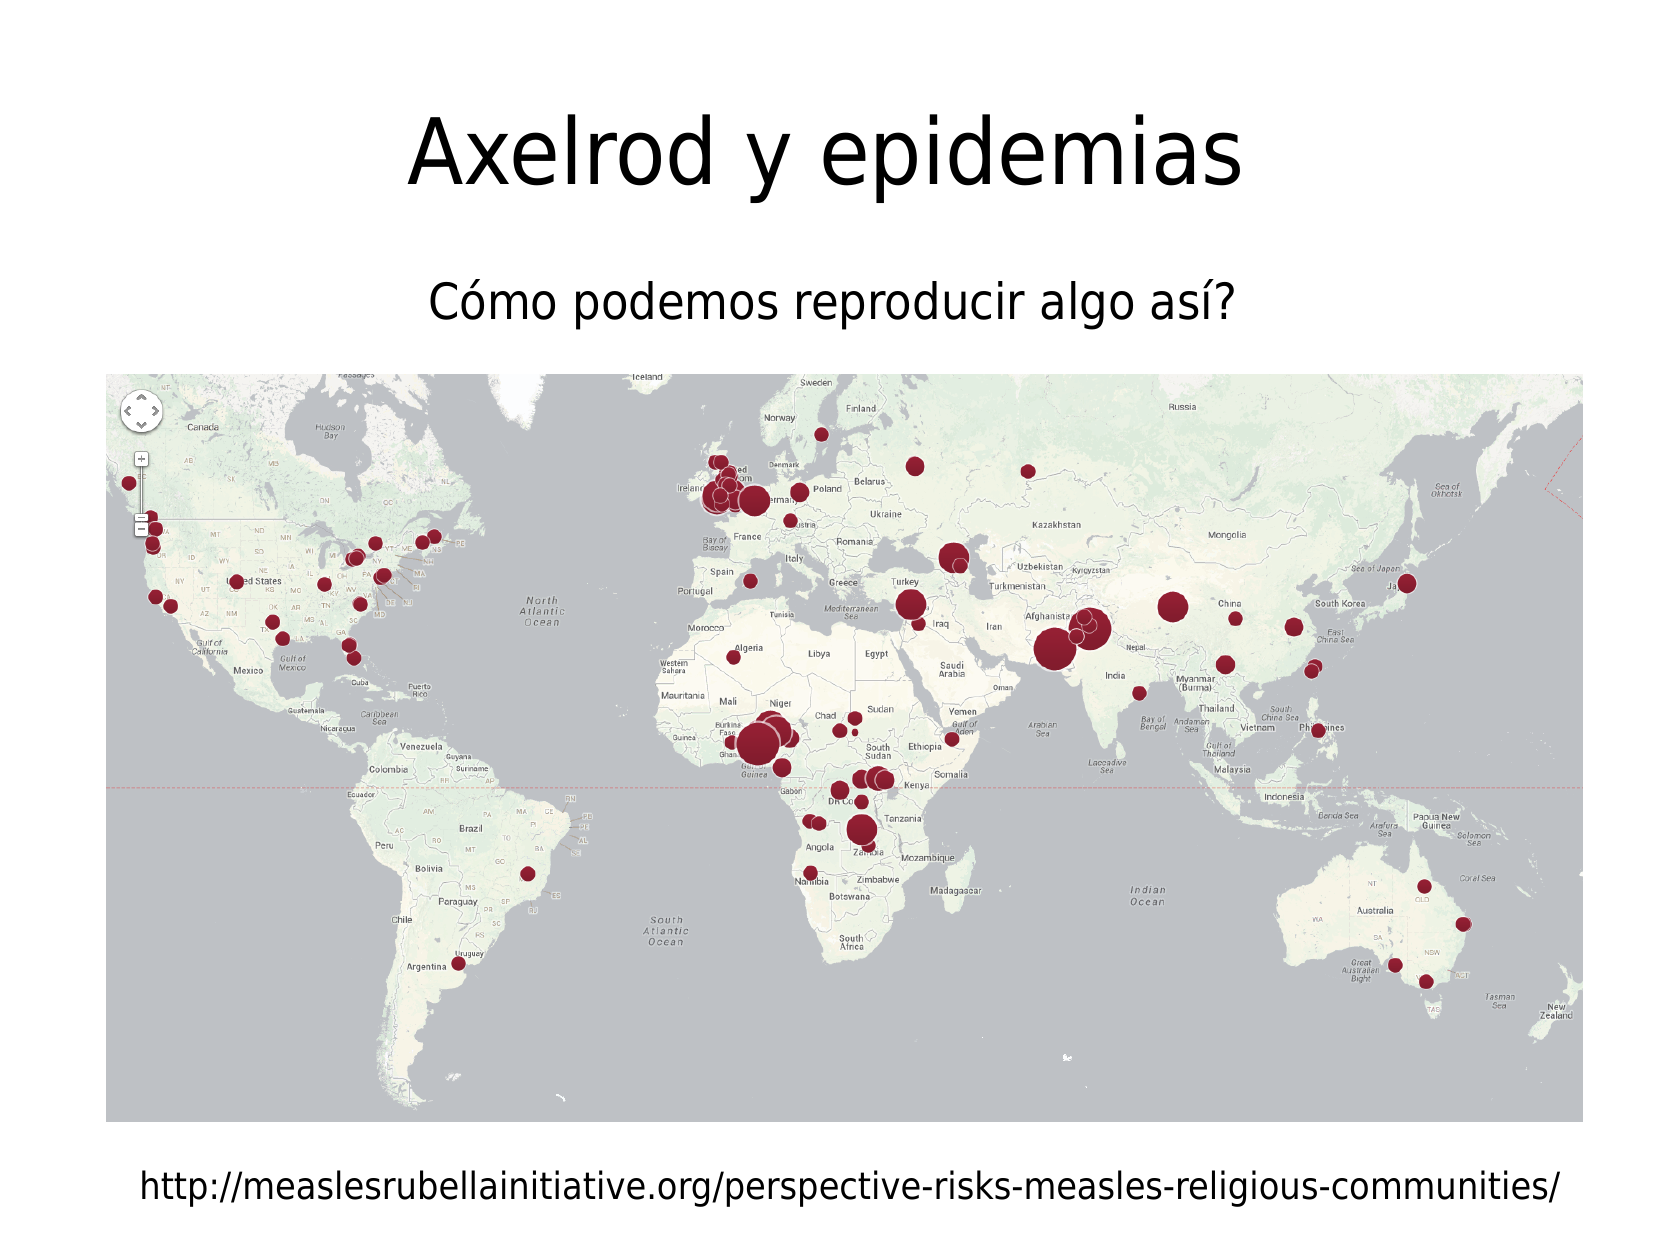

# Axelrod y epidemias
Cómo podemos reproducir algo así?
http://measlesrubellainitiative.org/perspective-risks-measles-religious-communities/